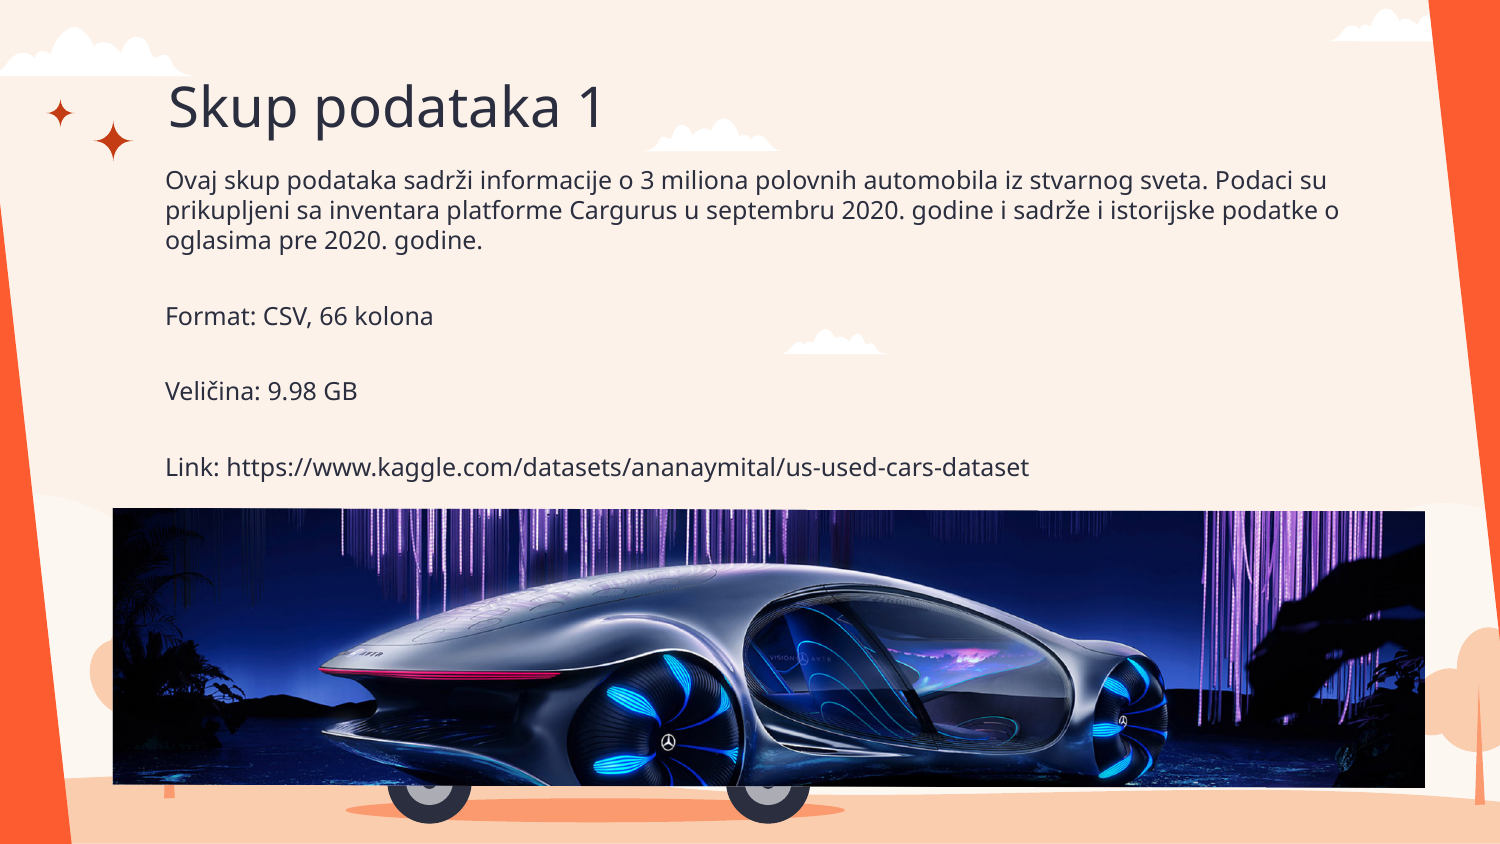

# Skup podataka 1
Ovaj skup podataka sadrži informacije o 3 miliona polovnih automobila iz stvarnog sveta. Podaci su prikupljeni sa inventara platforme Cargurus u septembru 2020. godine i sadrže i istorijske podatke o oglasima pre 2020. godine.
Format: CSV, 66 kolona
Veličina: 9.98 GB
Link: https://www.kaggle.com/datasets/ananaymital/us-used-cars-dataset